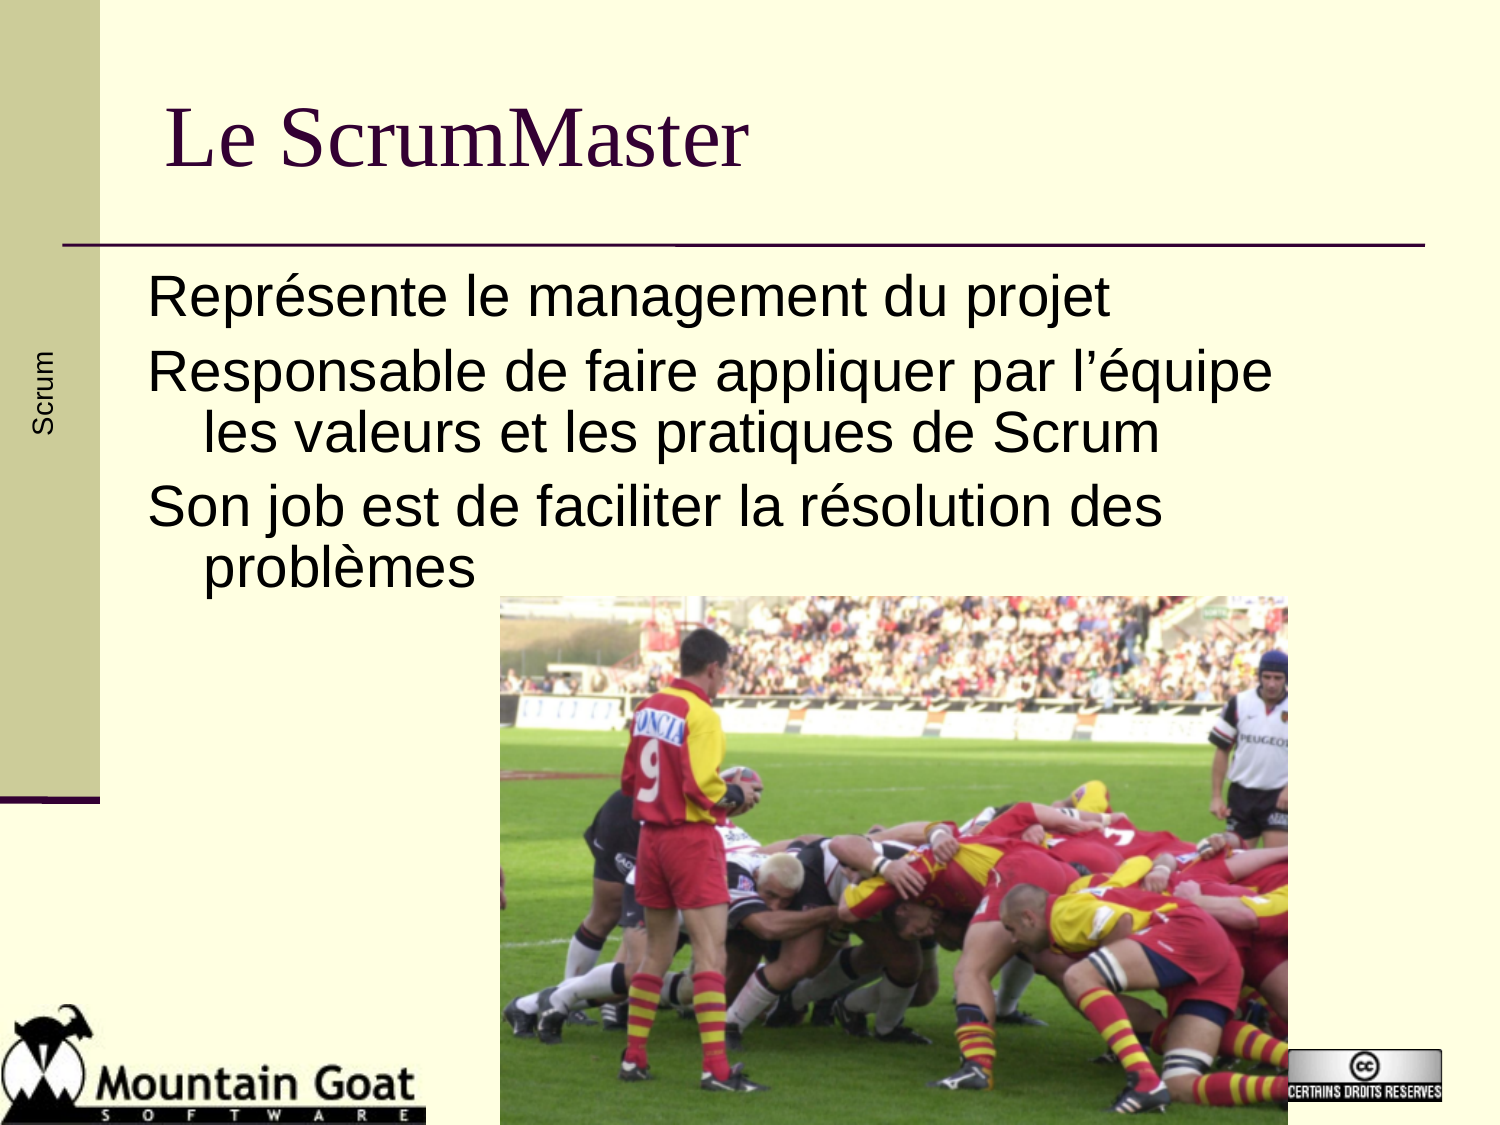

# Le ScrumMaster
Représente le management du projet
Responsable de faire appliquer par l’équipe les valeurs et les pratiques de Scrum
Son job est de faciliter la résolution des problèmes
Scrum